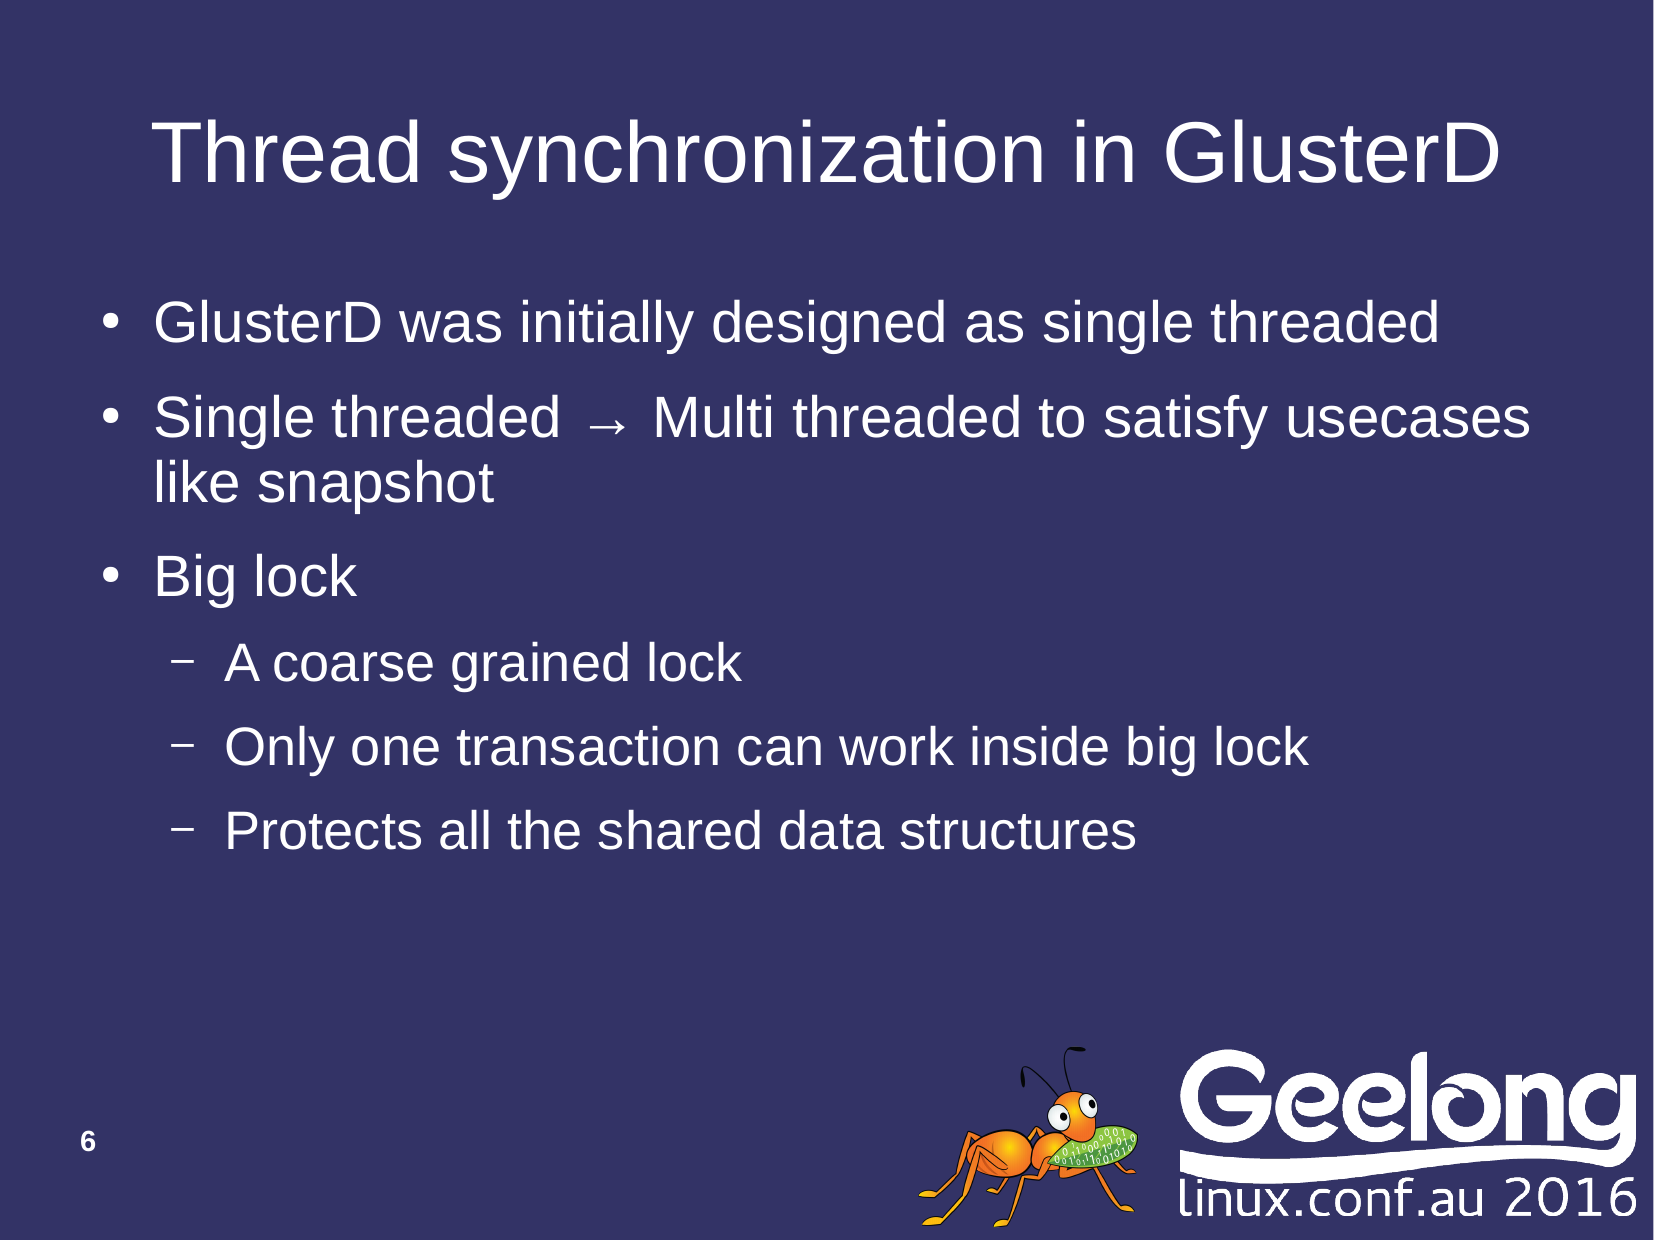

# Thread synchronization in GlusterD
GlusterD was initially designed as single threaded
Single threaded → Multi threaded to satisfy usecases like snapshot
Big lock
A coarse grained lock
Only one transaction can work inside big lock
Protects all the shared data structures
6